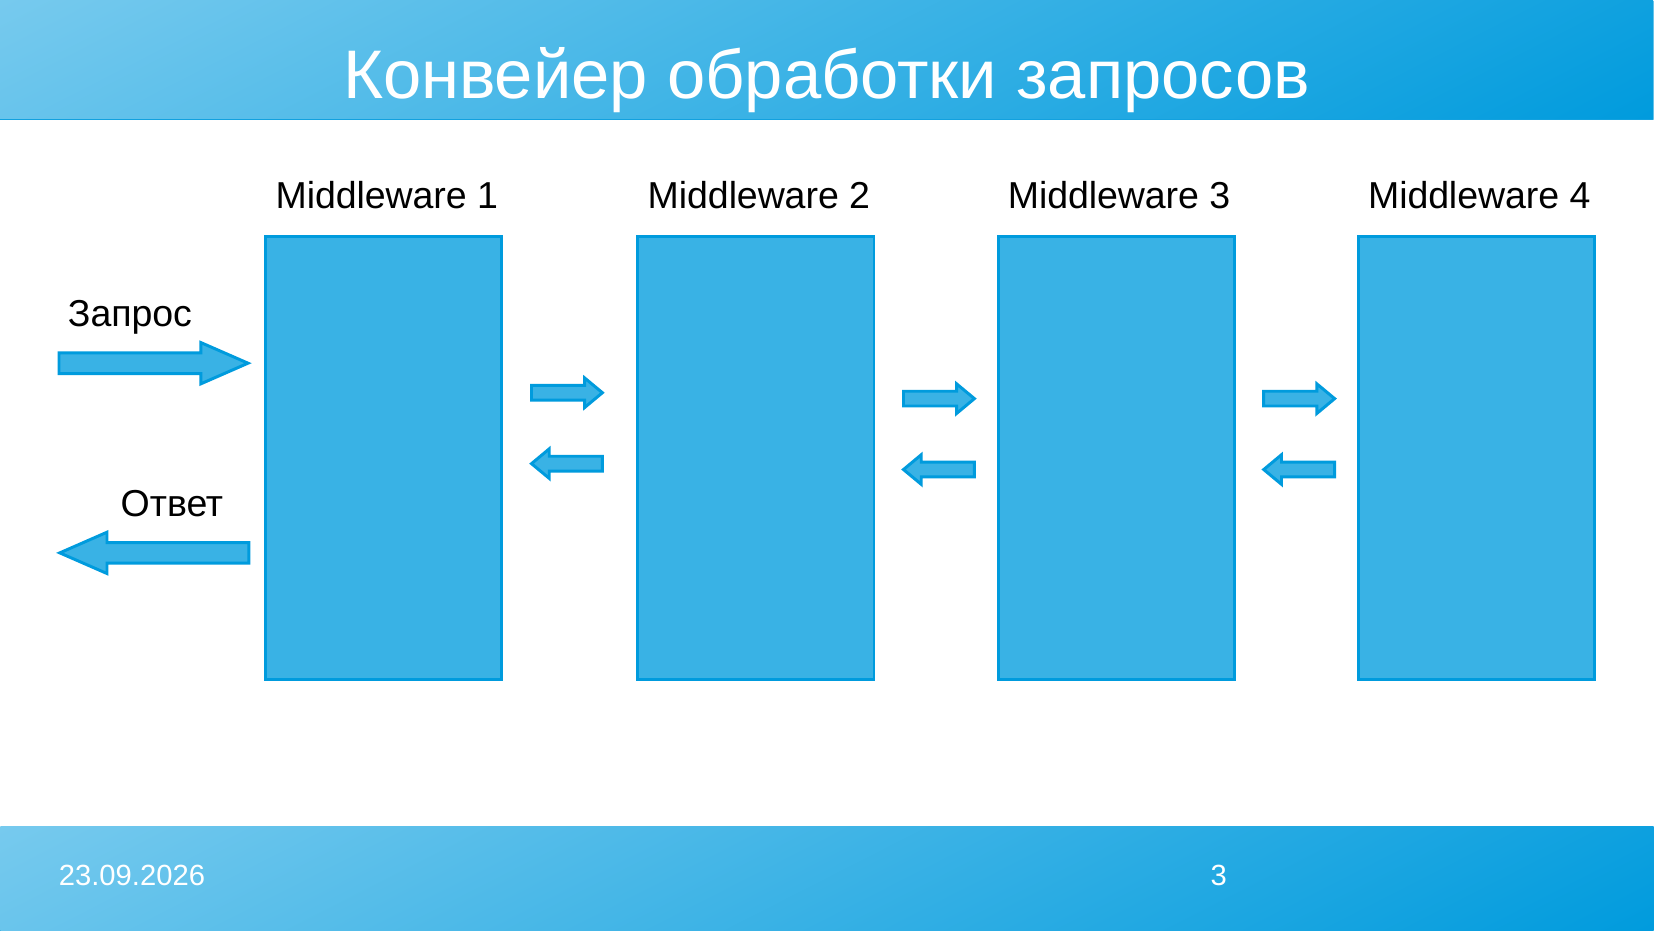

# Конвейер обработки запросов
Middleware 1
Middleware 2
Middleware 3
Middleware 4
Запрос
Ответ